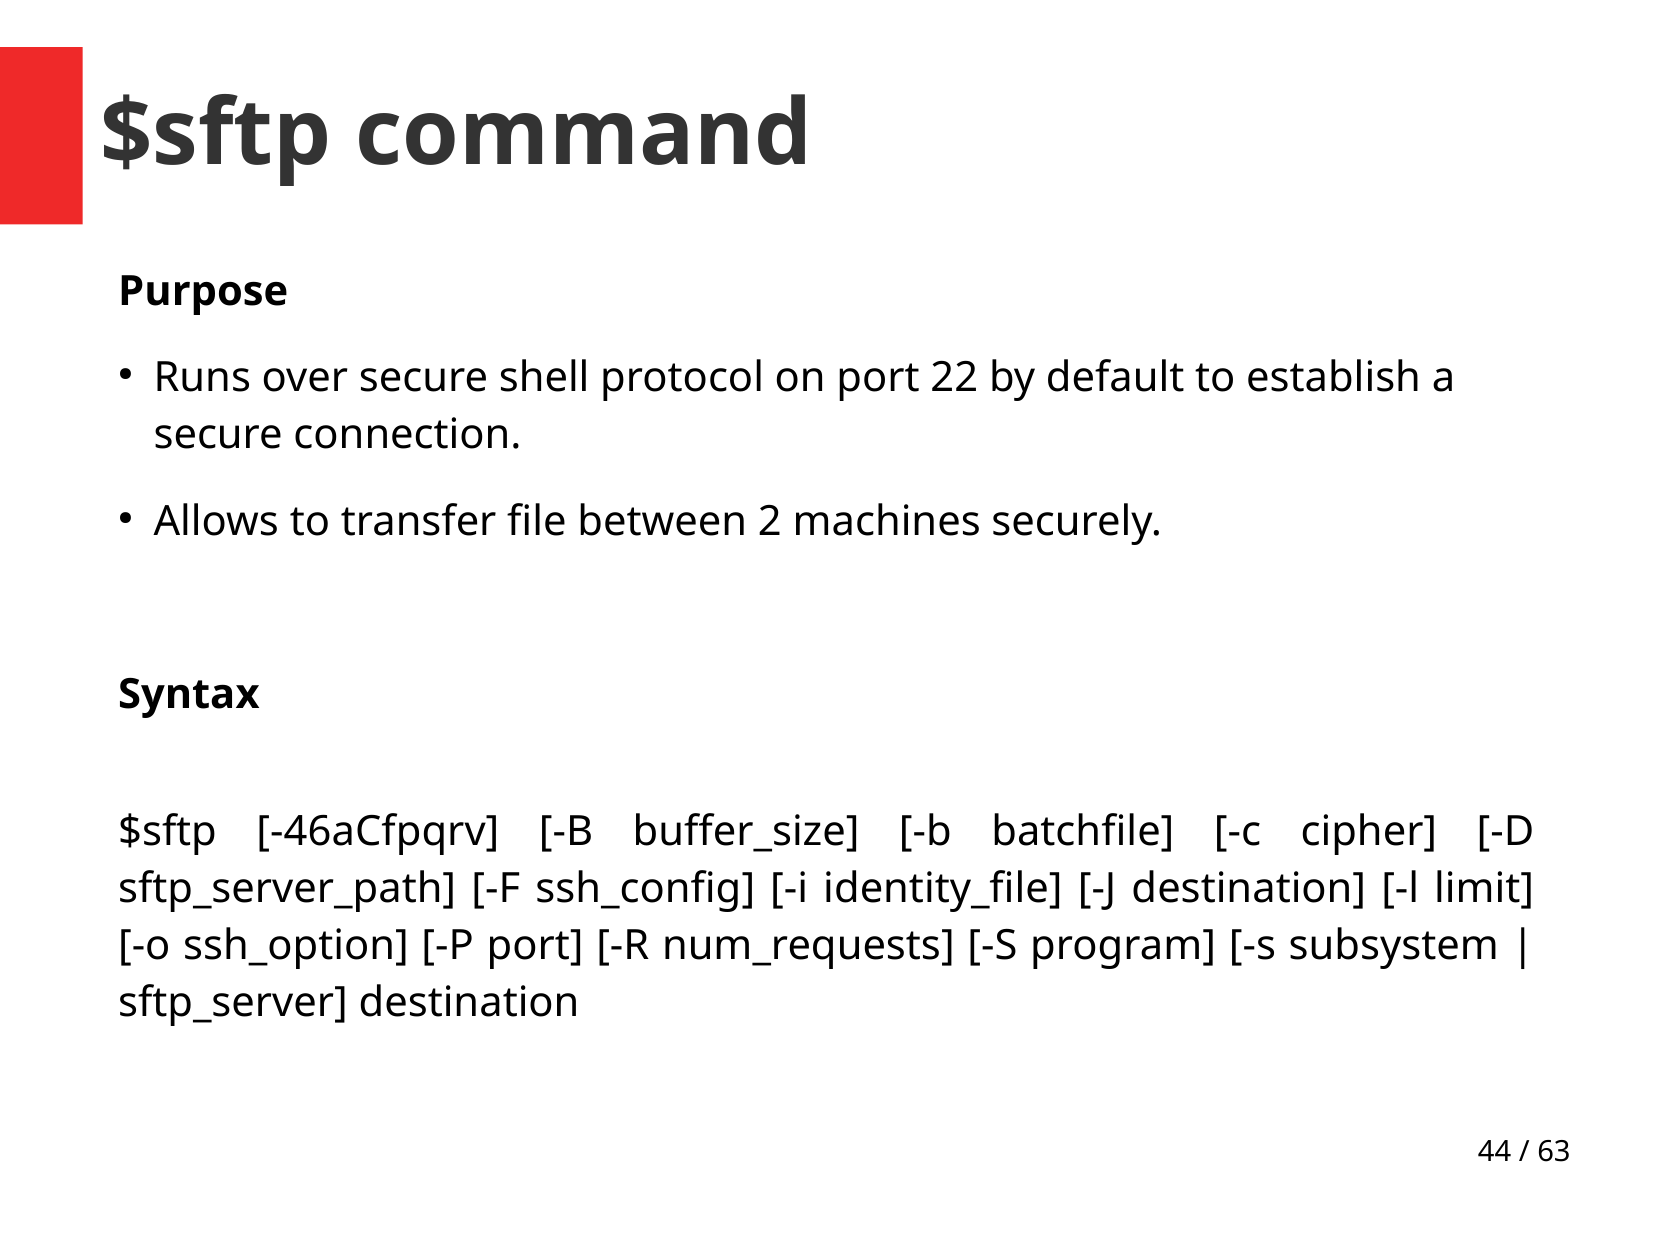

# $sftp command
Purpose
Runs over secure shell protocol on port 22 by default to establish a secure connection.
Allows to transfer file between 2 machines securely.
Syntax
$sftp [-46aCfpqrv] [-B buffer_size] [-b batchfile] [-c cipher] [-D sftp_server_path] [-F ssh_config] [-i identity_file] [-J destination] [-l limit] [-o ssh_option] [-P port] [-R num_requests] [-S program] [-s subsystem | sftp_server] destination
44